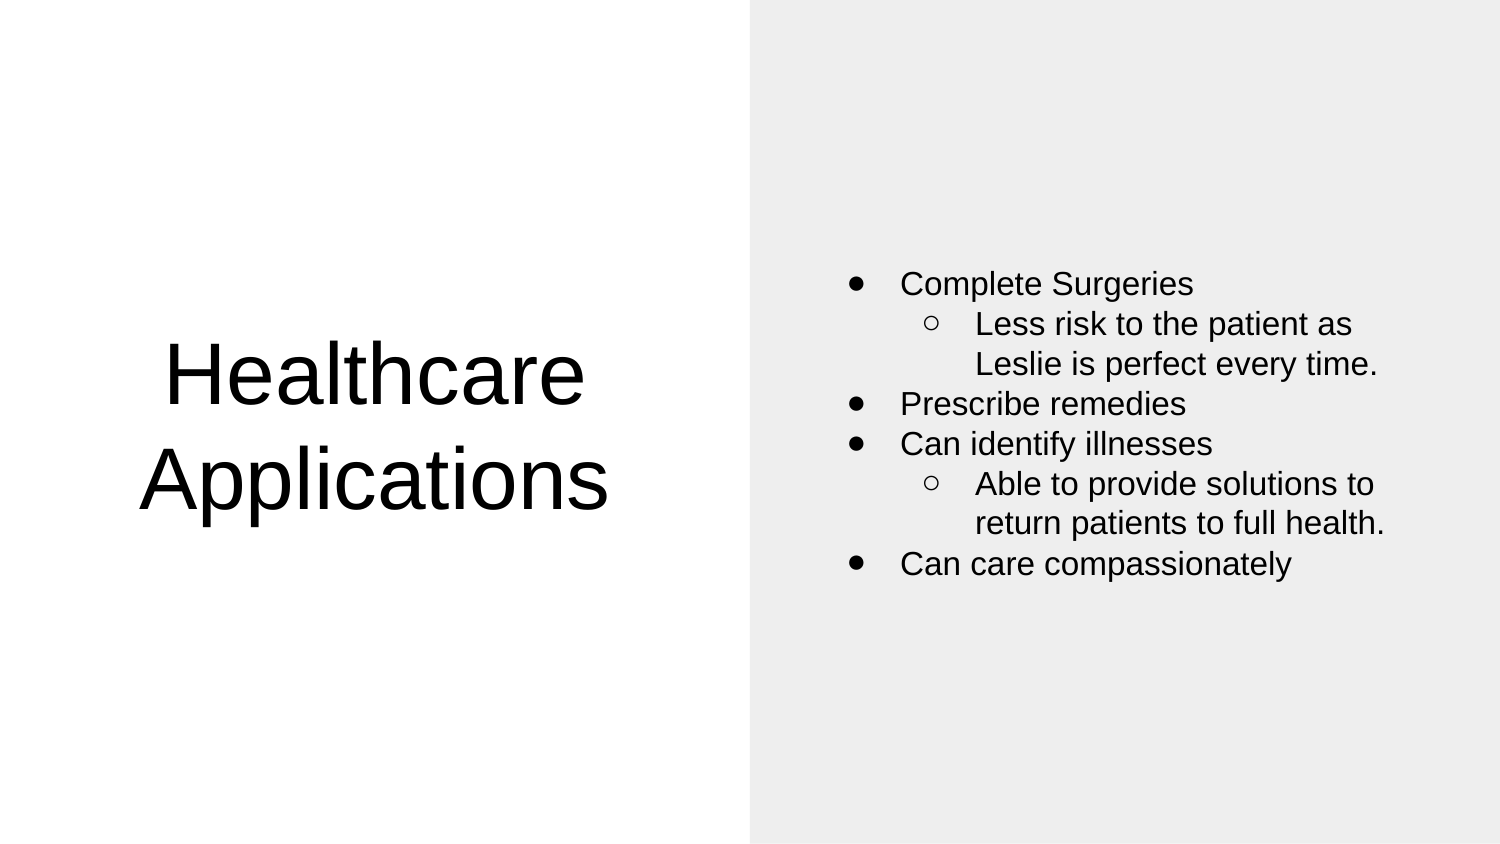

Complete Surgeries
Less risk to the patient as Leslie is perfect every time.
Prescribe remedies
Can identify illnesses
Able to provide solutions to return patients to full health.
Can care compassionately
# Healthcare Applications